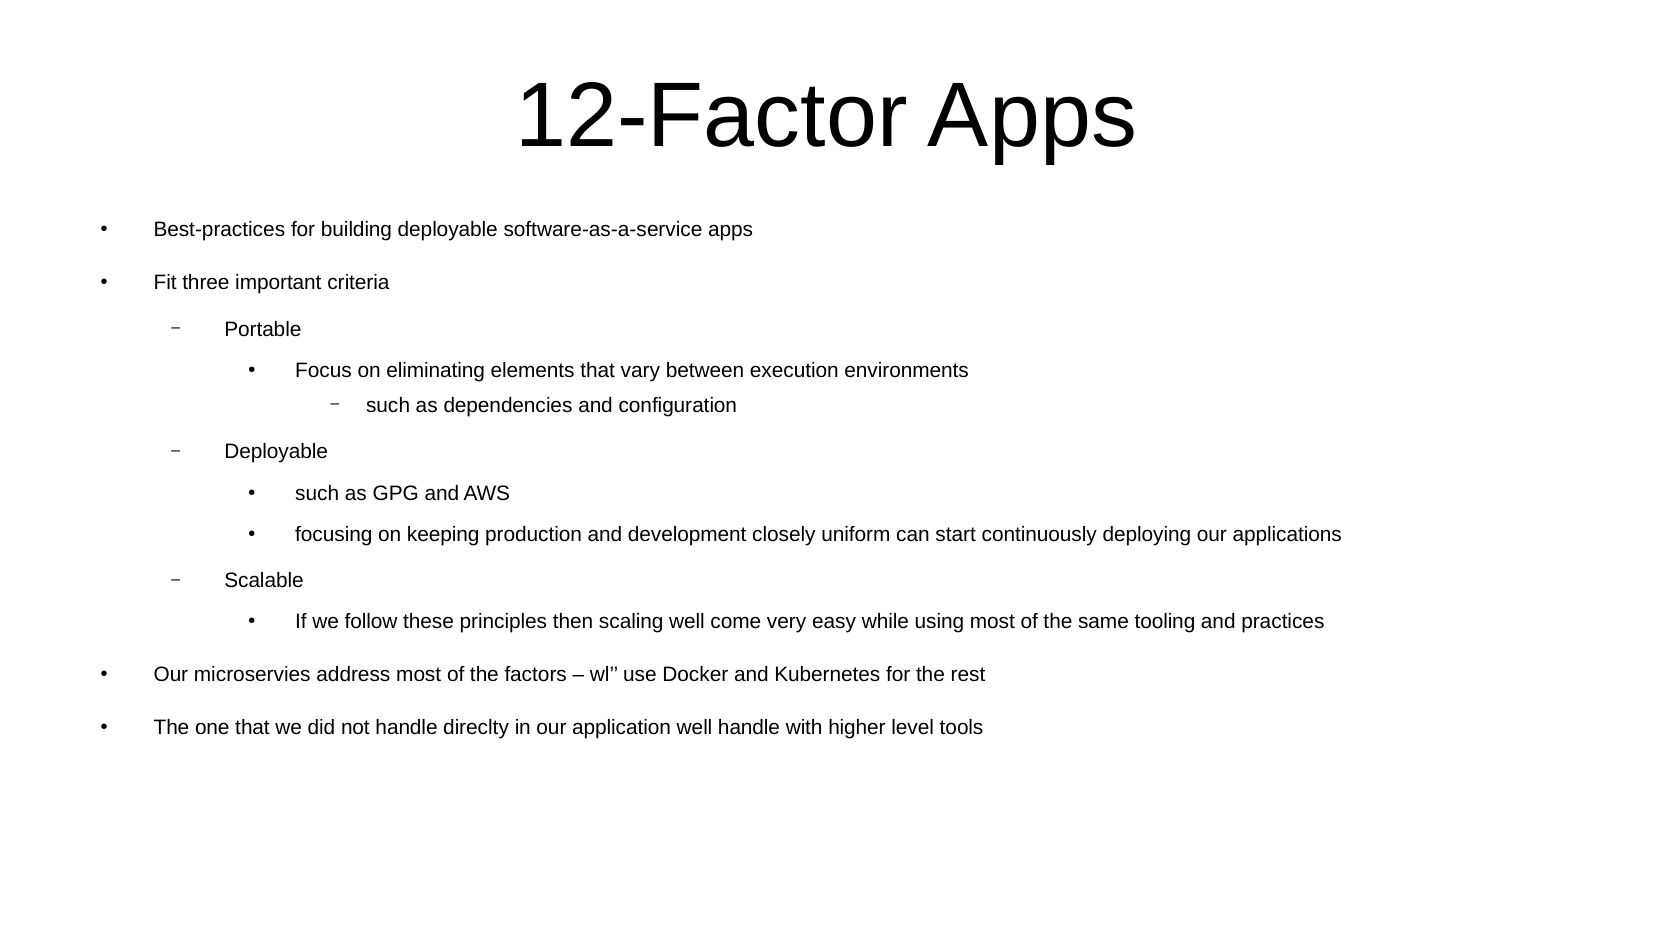

# 12-Factor Apps
Best-practices for building deployable software-as-a-service apps
Fit three important criteria
Portable
Focus on eliminating elements that vary between execution environments
such as dependencies and configuration
Deployable
such as GPG and AWS
focusing on keeping production and development closely uniform can start continuously deploying our applications
Scalable
If we follow these principles then scaling well come very easy while using most of the same tooling and practices
Our microservies address most of the factors – wl’’ use Docker and Kubernetes for the rest
The one that we did not handle direclty in our application well handle with higher level tools